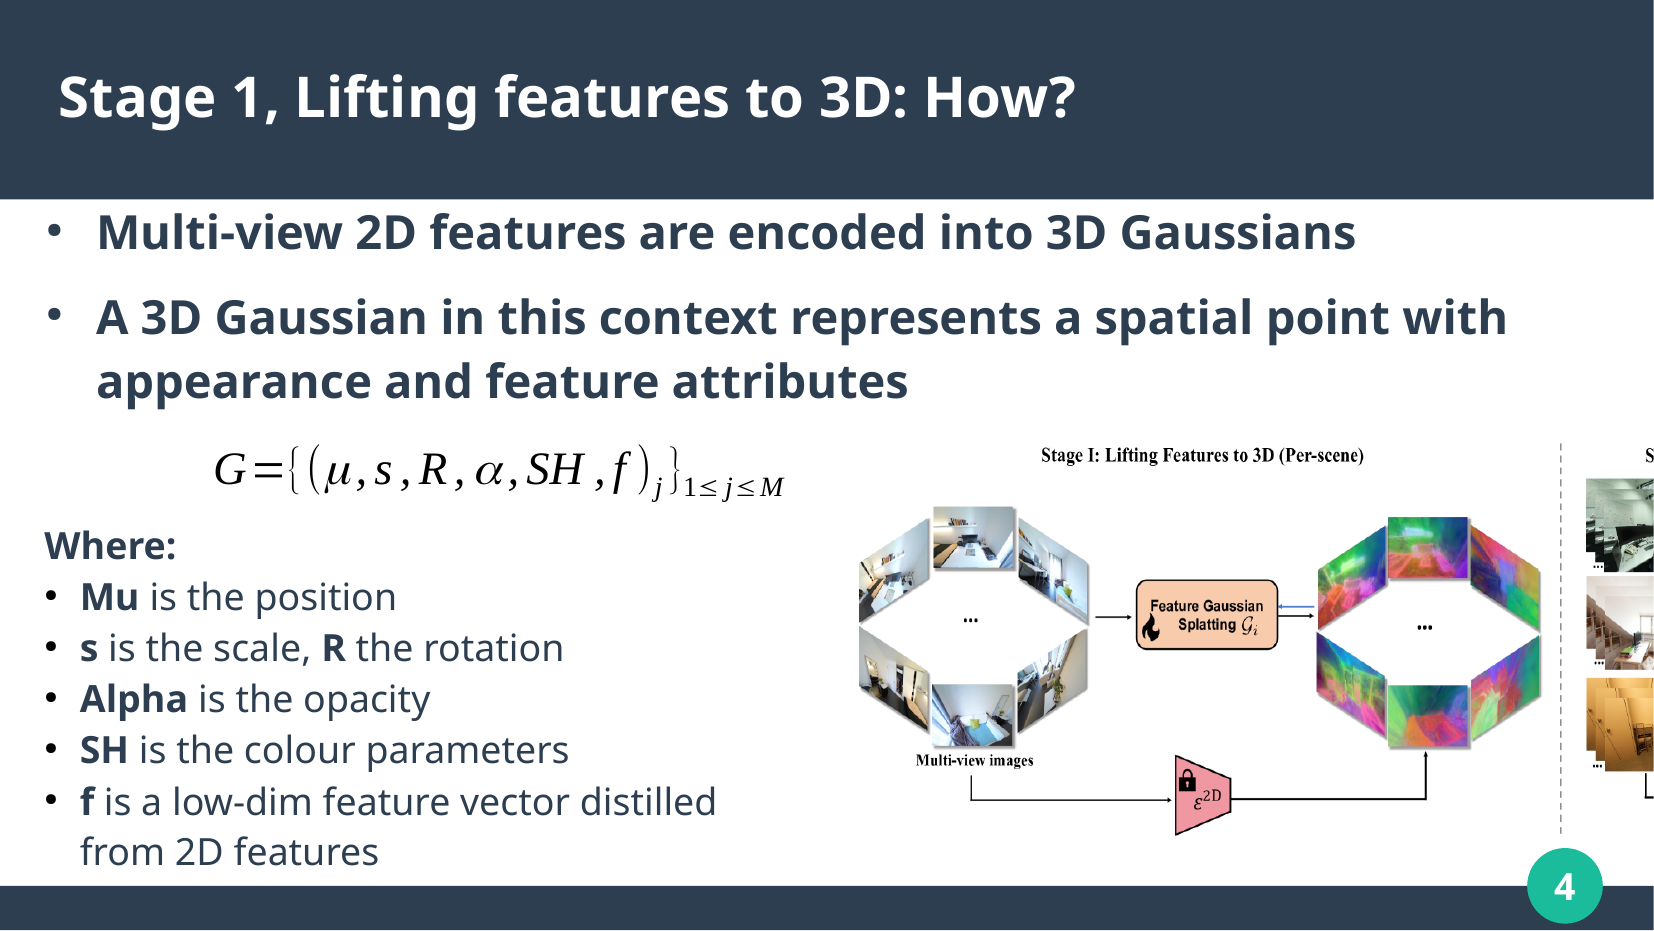

# Stage 1, Lifting features to 3D: How?
Multi-view 2D features are encoded into 3D Gaussians
A 3D Gaussian in this context represents a spatial point with appearance and feature attributes
Where:
Mu is the position
s is the scale, R the rotation
Alpha is the opacity
SH is the colour parameters
f is a low-dim feature vector distilled from 2D features